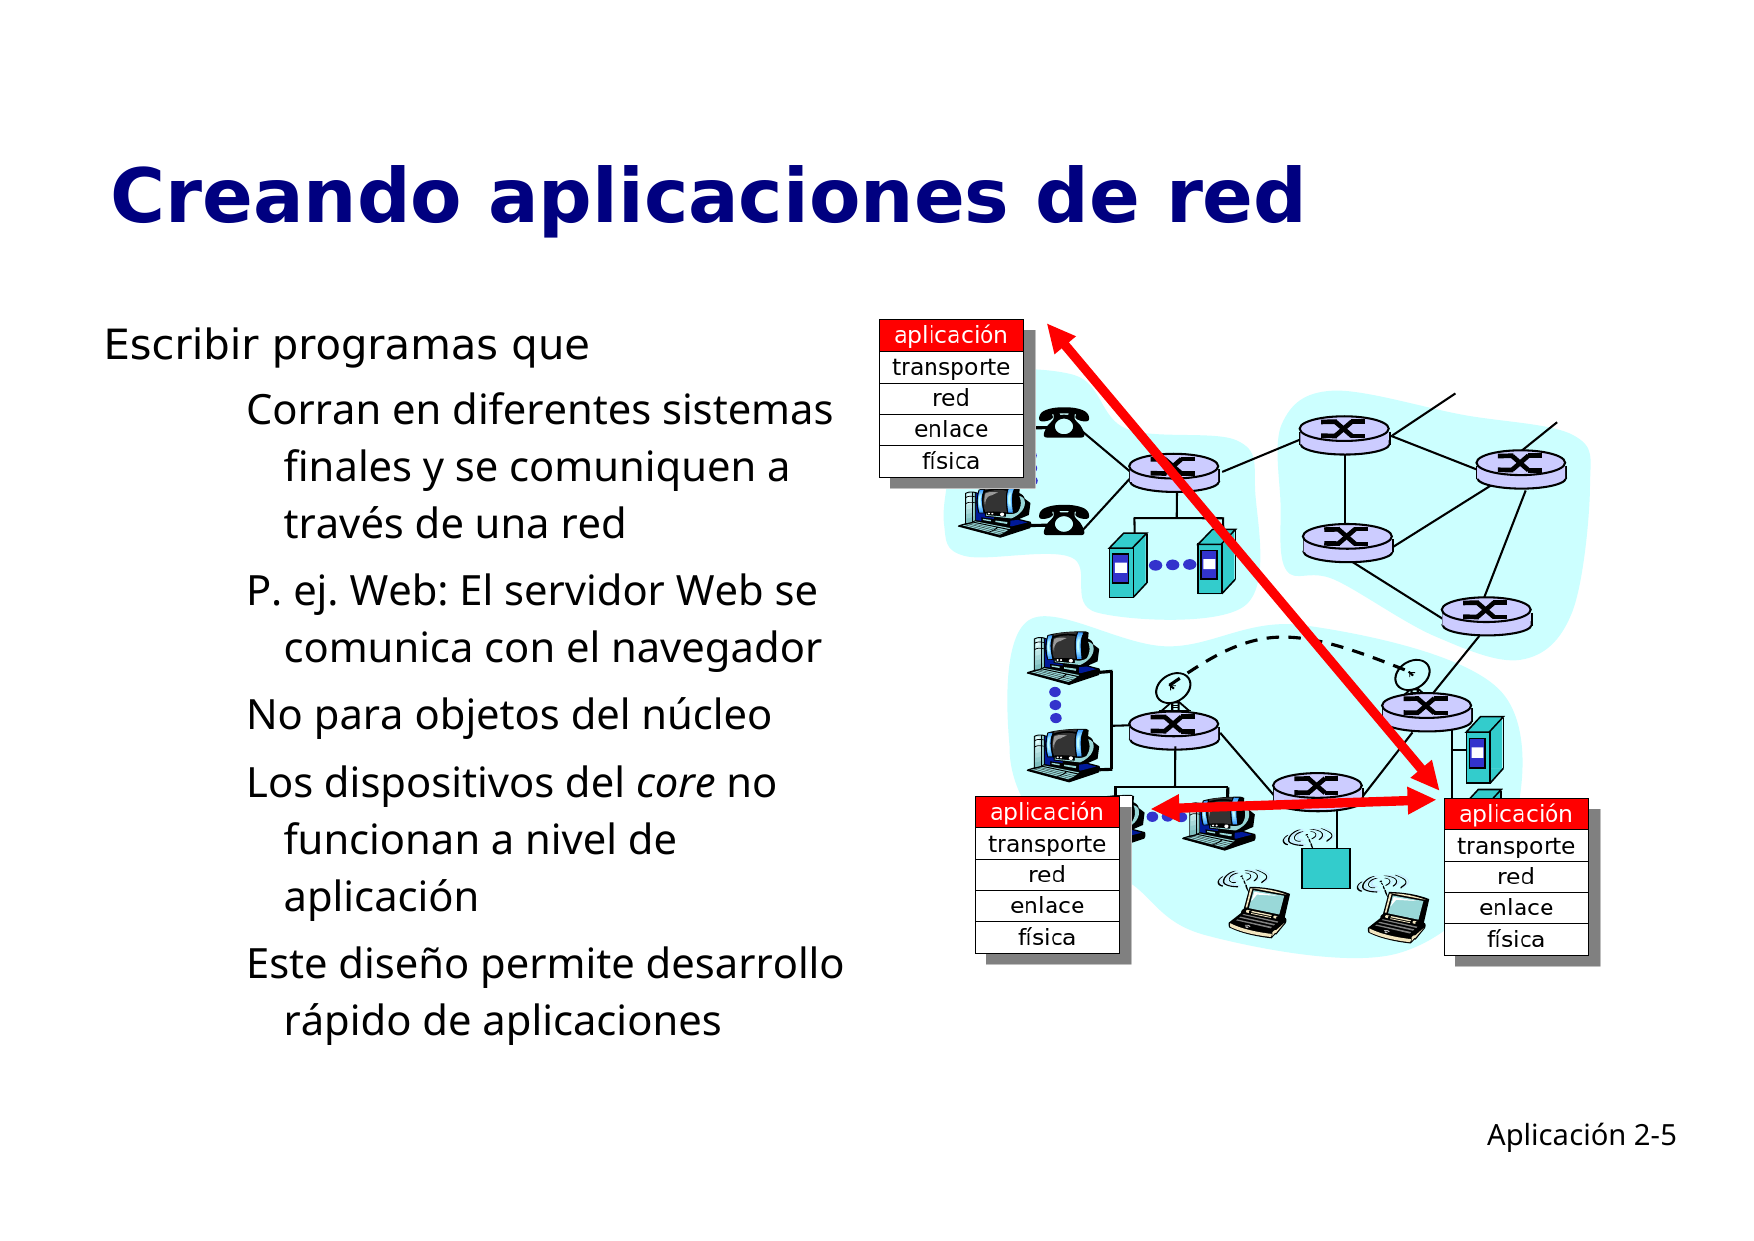

# Creando aplicaciones de red
Escribir programas que
Corran en diferentes sistemas finales y se comuniquen a través de una red
P. ej. Web: El servidor Web se comunica con el navegador
No para objetos del núcleo
Los dispositivos del core no funcionan a nivel de aplicación
Este diseño permite desarrollo rápido de aplicaciones